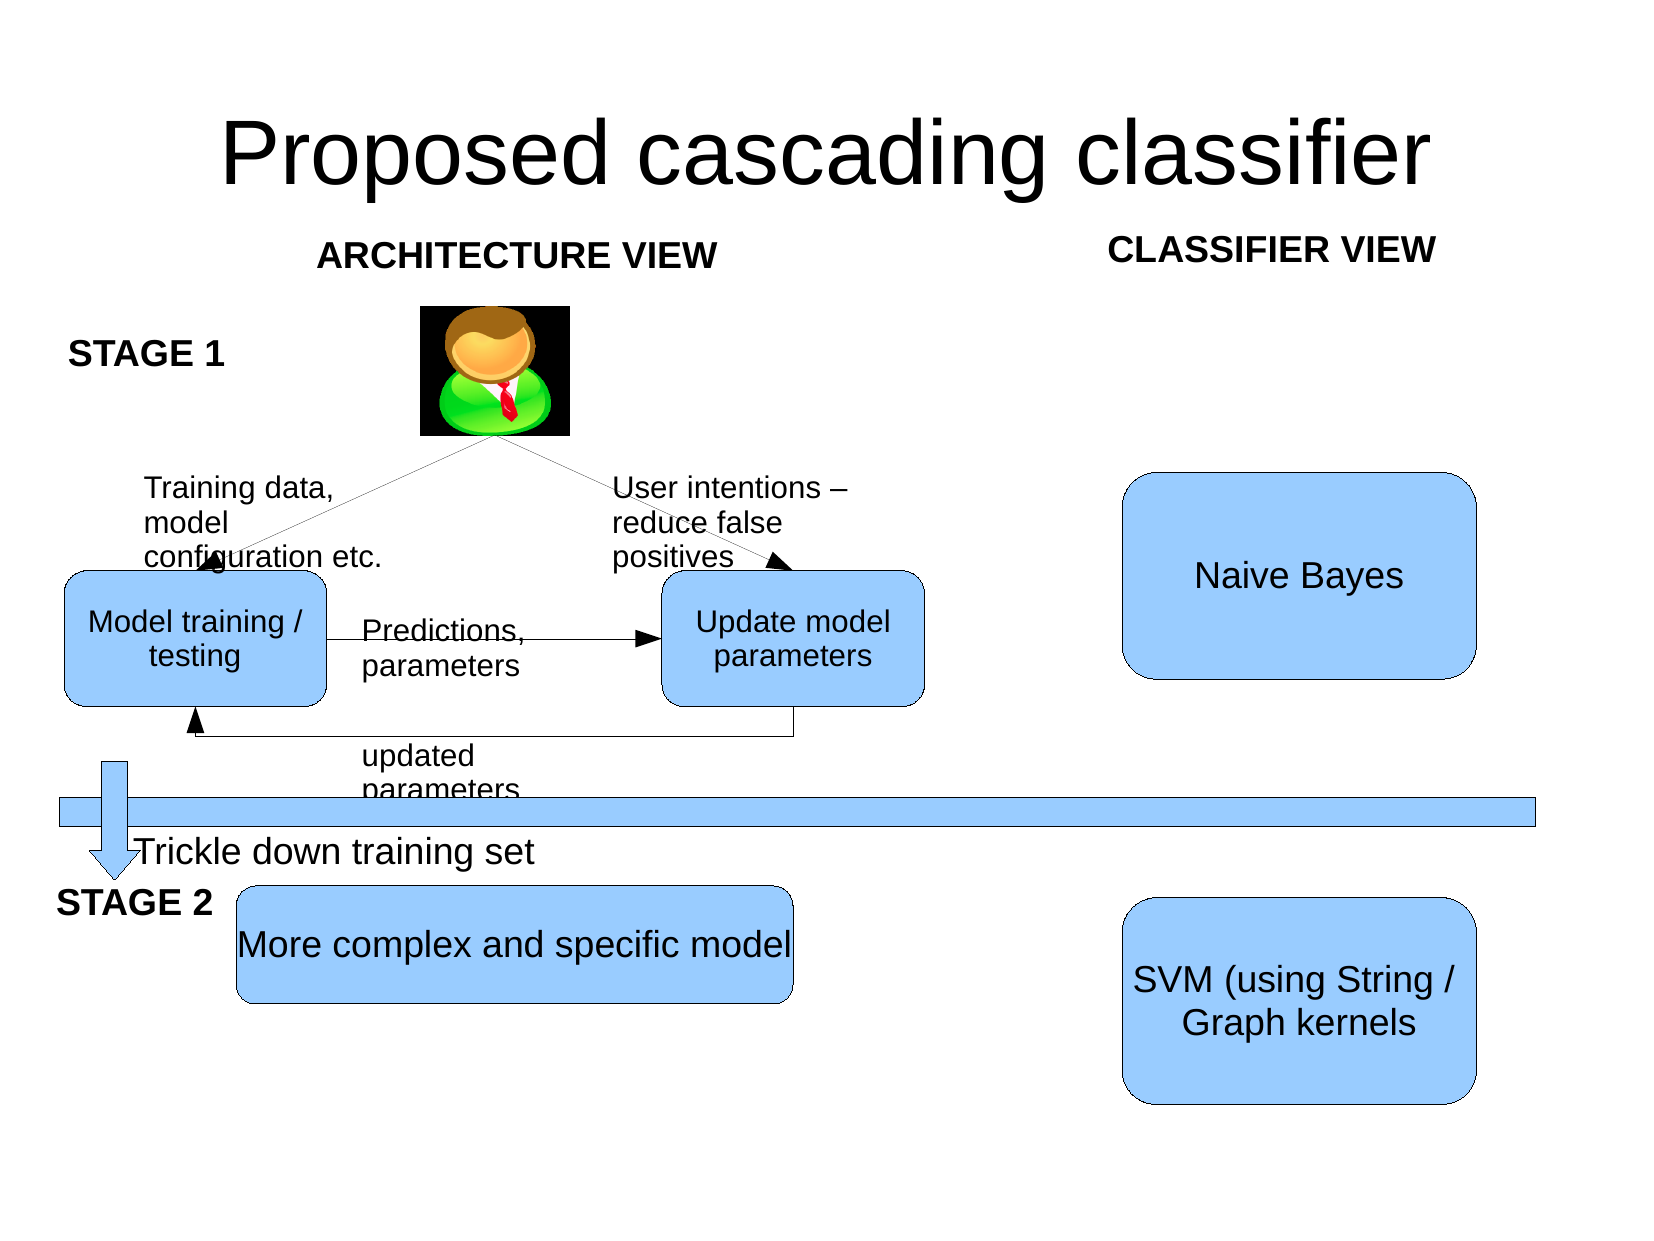

# Proposed cascading classifier
CLASSIFIER VIEW
ARCHITECTURE VIEW
STAGE 1
Training data, model configuration etc.
User intentions – reduce false positives
Naive Bayes
Model training /
testing
Update model
parameters
Predictions, parameters
updated parameters
Trickle down training set
STAGE 2
More complex and specific model
SVM (using String /
Graph kernels